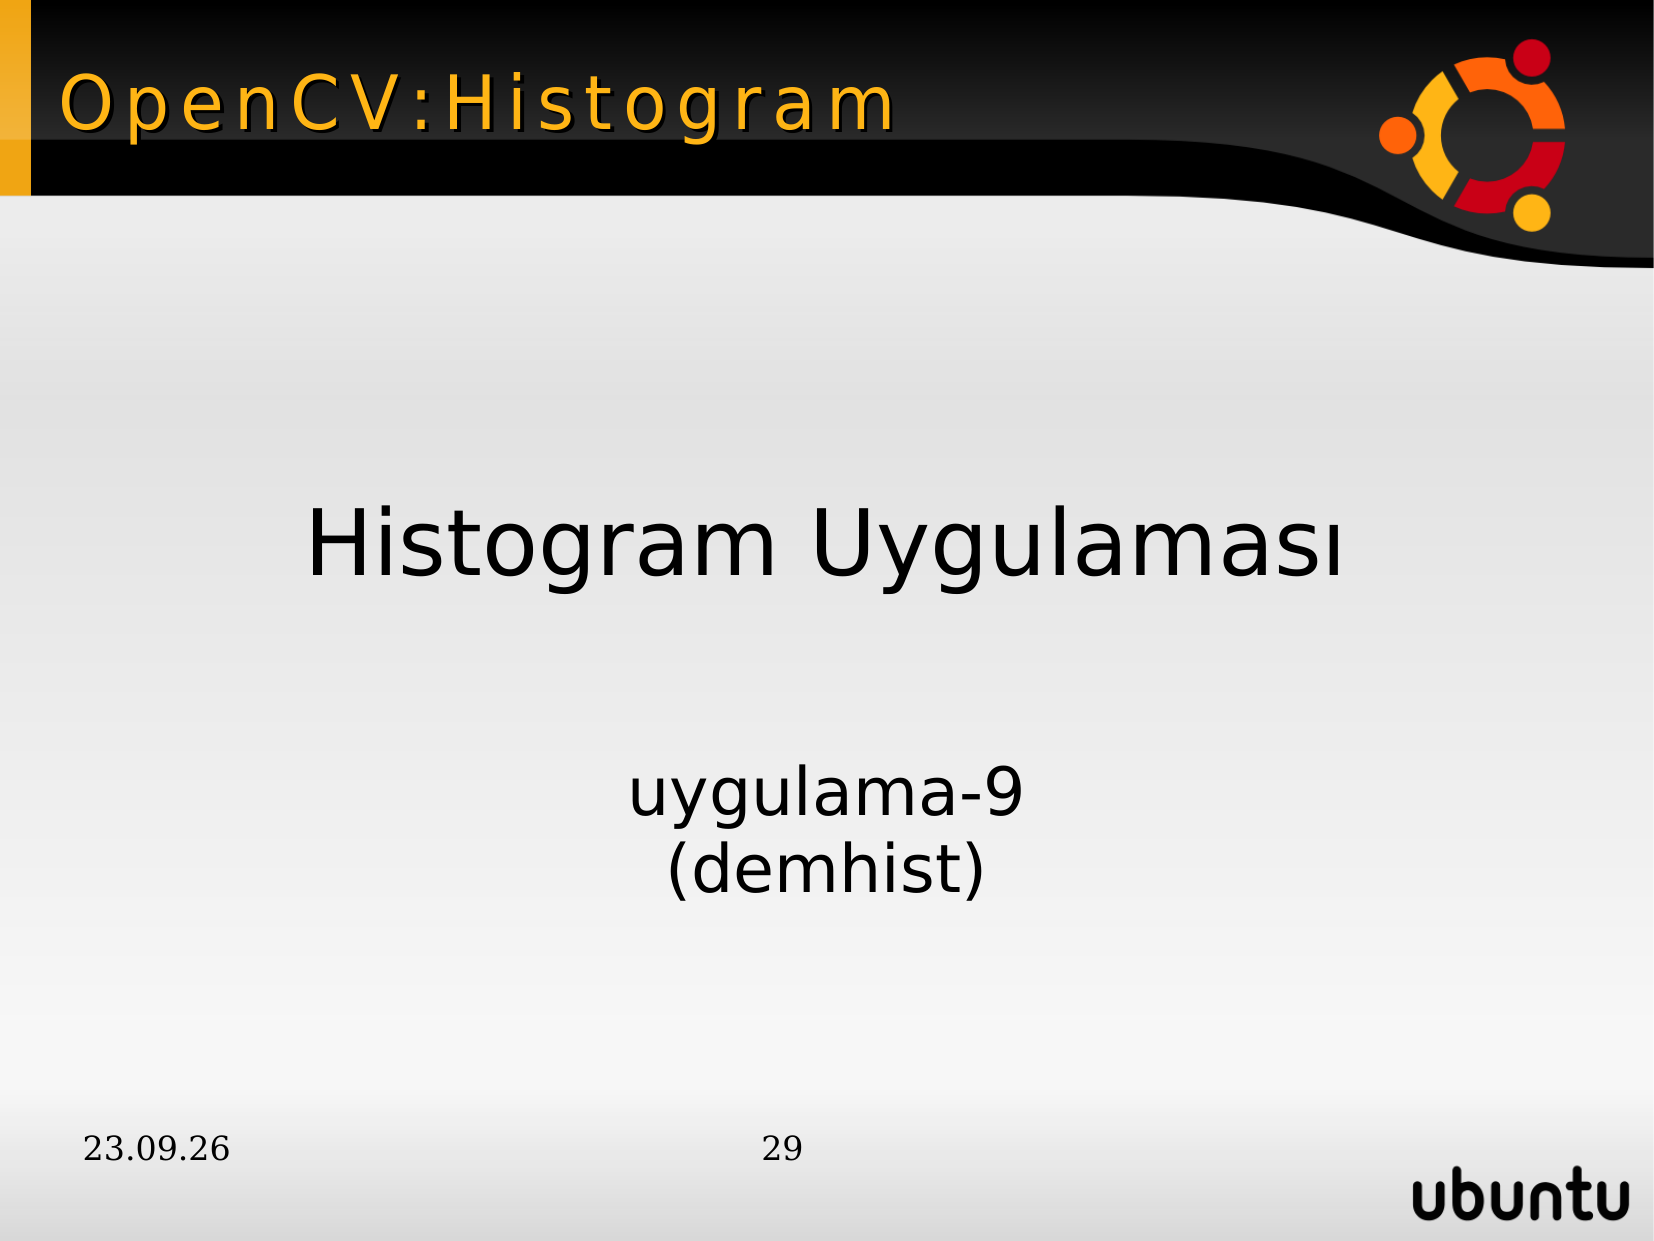

# OpenCV:Histogram
Histogram Uygulaması
uygulama-9
(demhist)
29